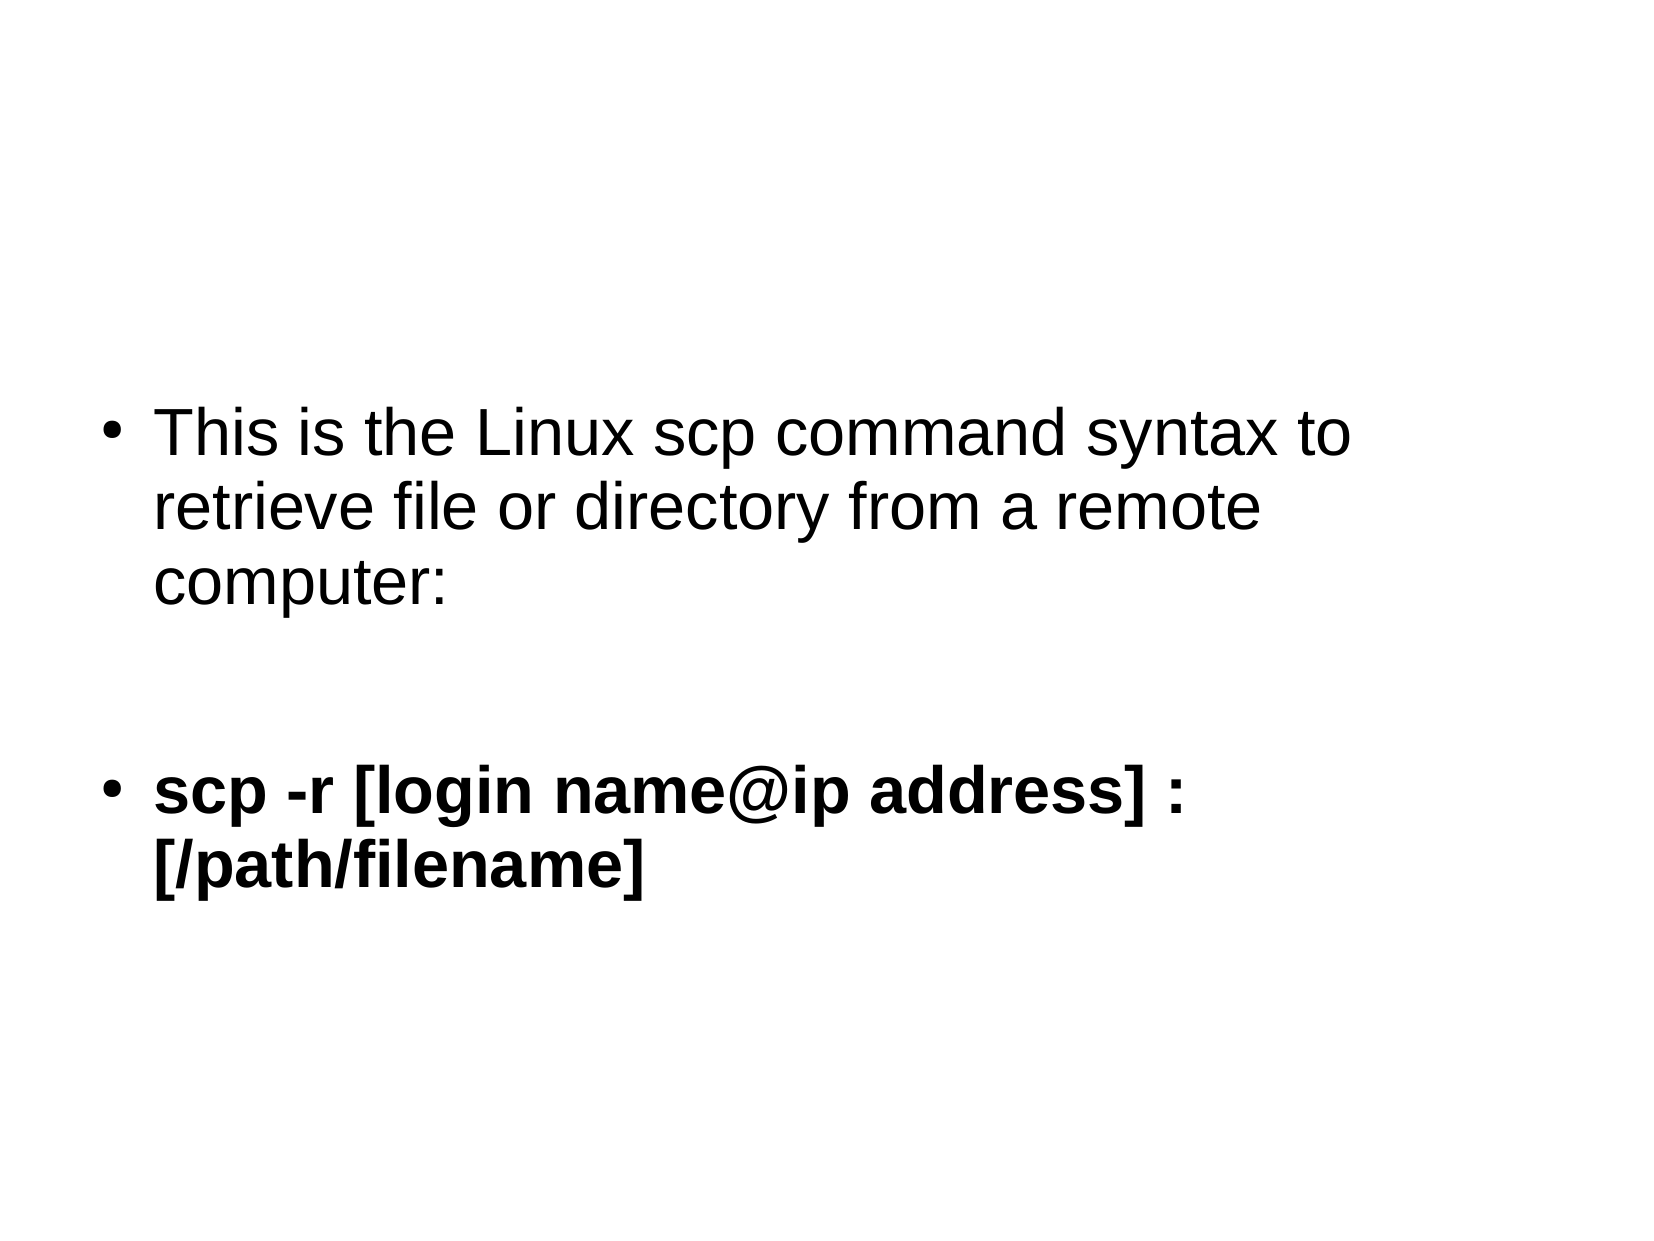

#
This is the Linux scp command syntax to retrieve file or directory from a remote computer:
scp -r [login name@ip address] : [/path/filename]